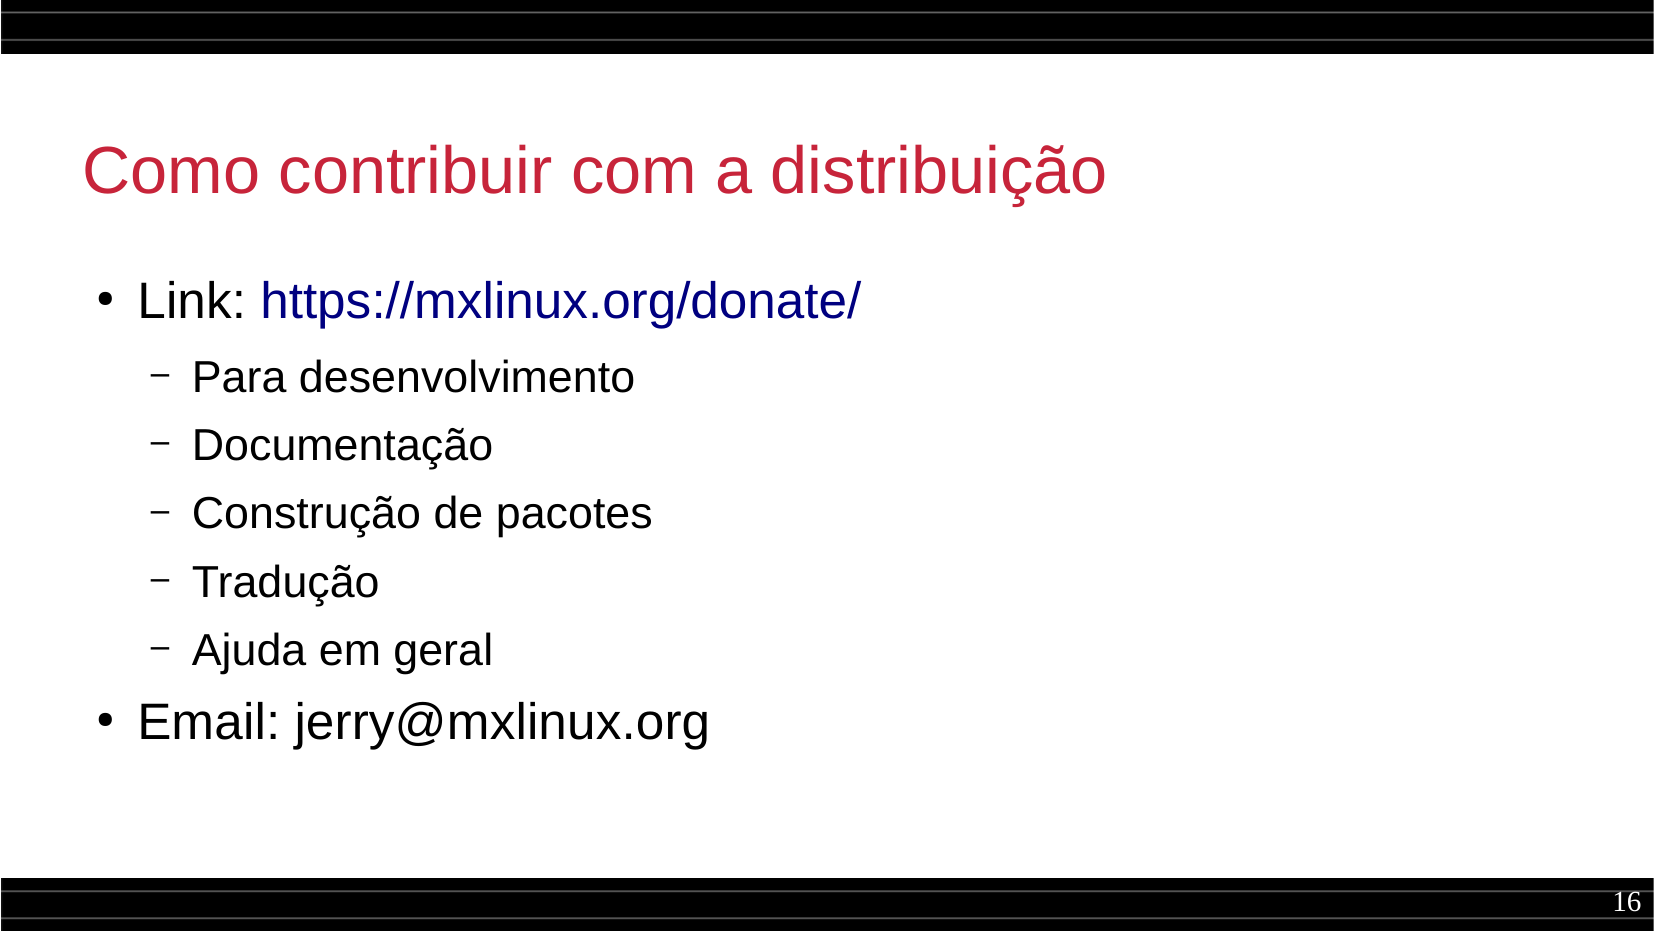

# Como contribuir com a distribuição
Link: https://mxlinux.org/donate/
Para desenvolvimento
Documentação
Construção de pacotes
Tradução
Ajuda em geral
Email: jerry@mxlinux.org